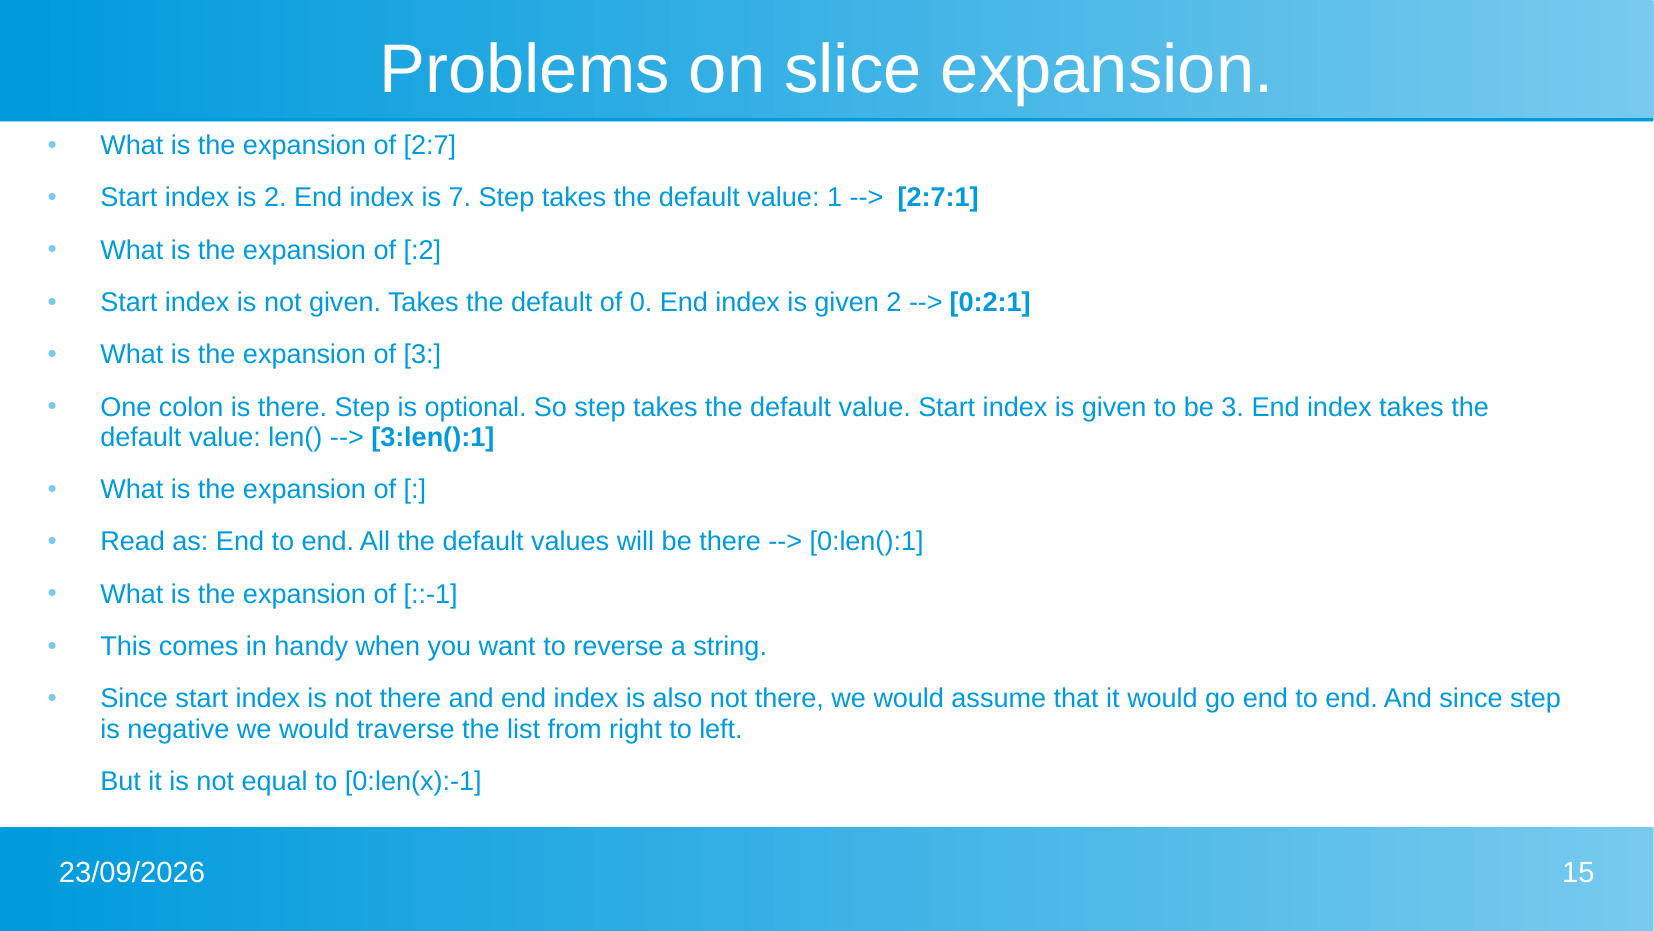

# Problems on slice expansion.
What is the expansion of [2:7]
Start index is 2. End index is 7. Step takes the default value: 1 --> [2:7:1]
What is the expansion of [:2]
Start index is not given. Takes the default of 0. End index is given 2 --> [0:2:1]
What is the expansion of [3:]
One colon is there. Step is optional. So step takes the default value. Start index is given to be 3. End index takes the default value: len() --> [3:len():1]
What is the expansion of [:]
Read as: End to end. All the default values will be there --> [0:len():1]
What is the expansion of [::-1]
This comes in handy when you want to reverse a string.
Since start index is not there and end index is also not there, we would assume that it would go end to end. And since step is negative we would traverse the list from right to left.
But it is not equal to [0:len(x):-1]
15